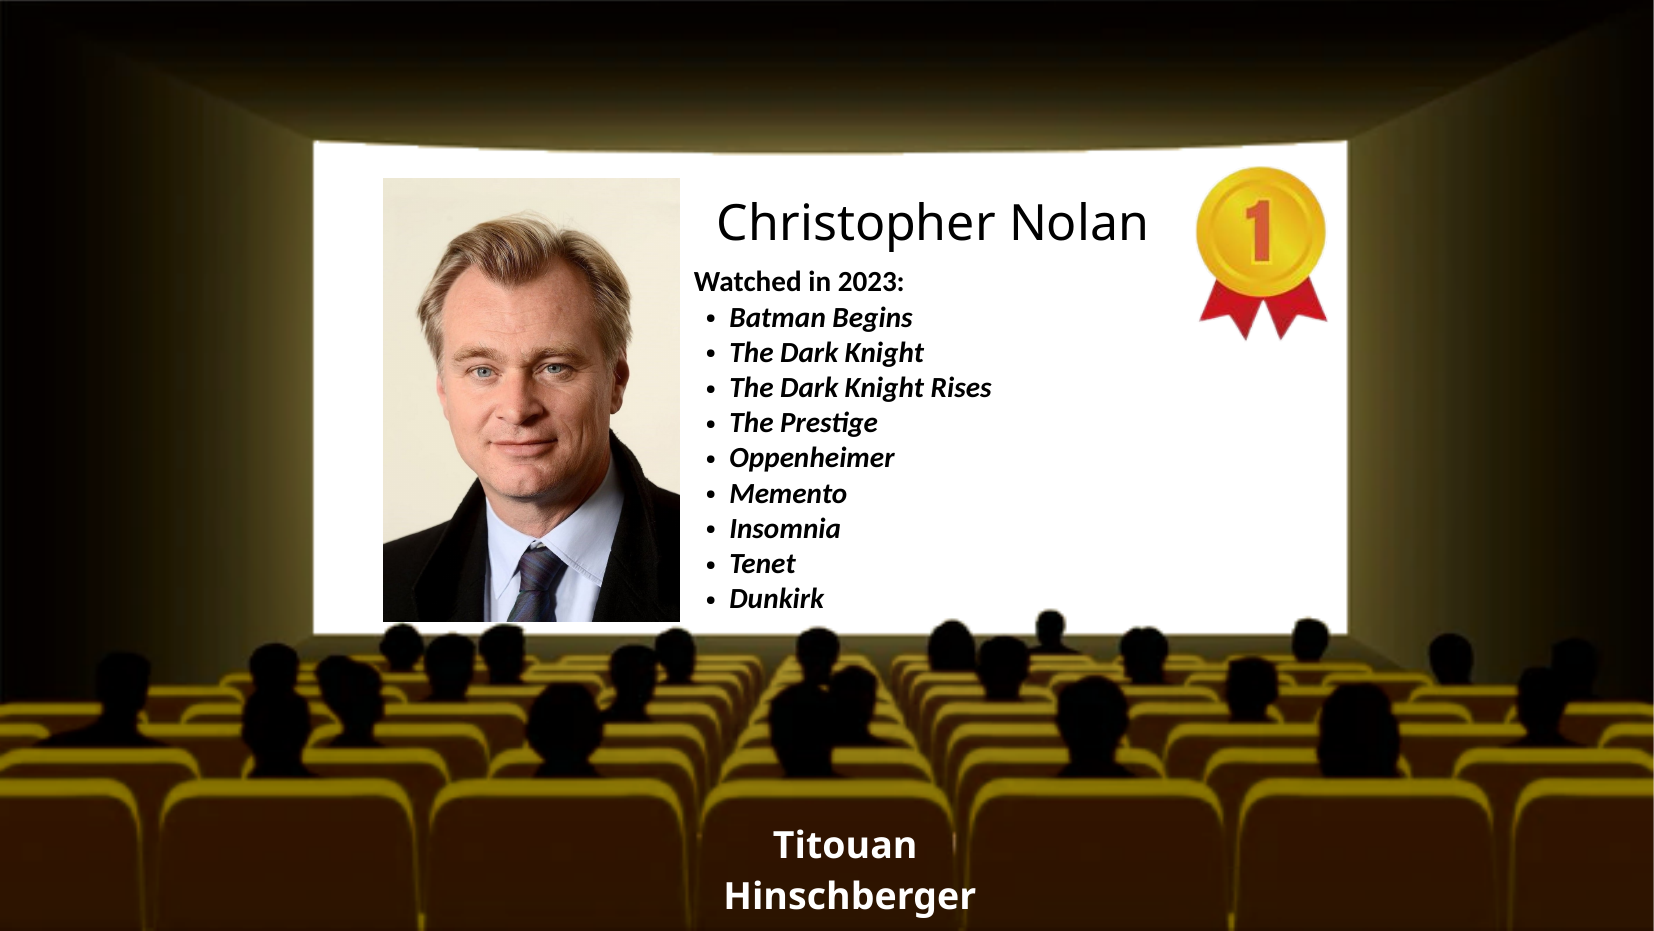

Christopher Nolan
Watched in 2023:
Batman Begins
The Dark Knight
The Dark Knight Rises
The Prestige
Oppenheimer
Memento
Insomnia
Tenet
Dunkirk